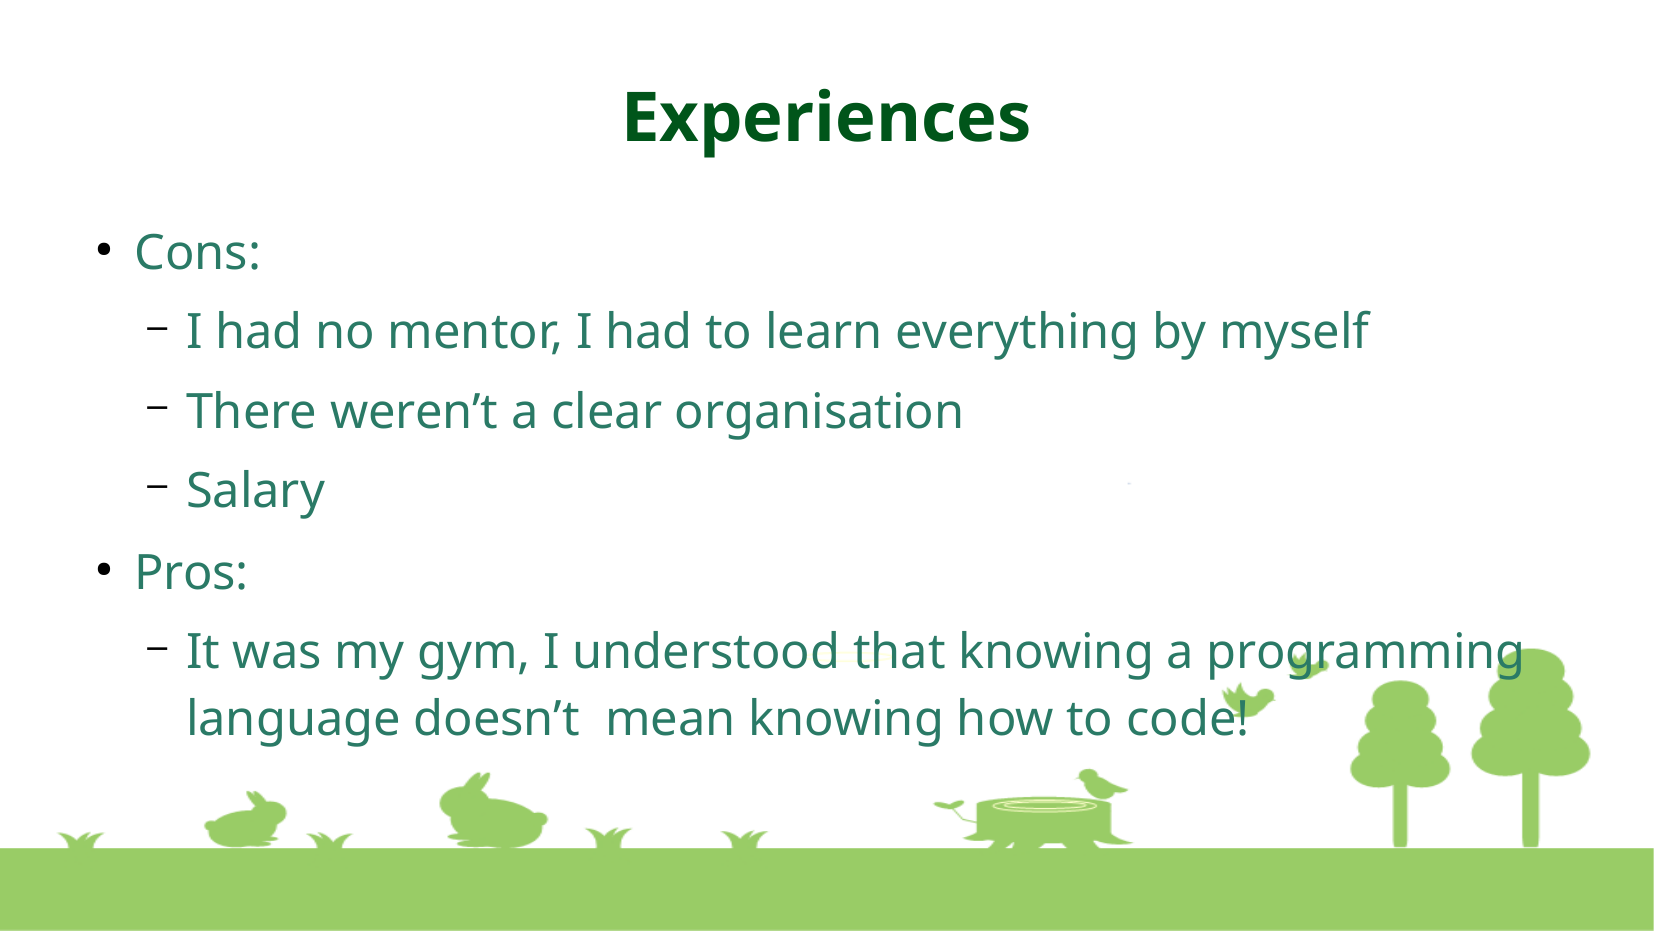

# Experiences
Cons:
I had no mentor, I had to learn everything by myself
There weren’t a clear organisation
Salary
Pros:
It was my gym, I understood that knowing a programming language doesn’t mean knowing how to code!